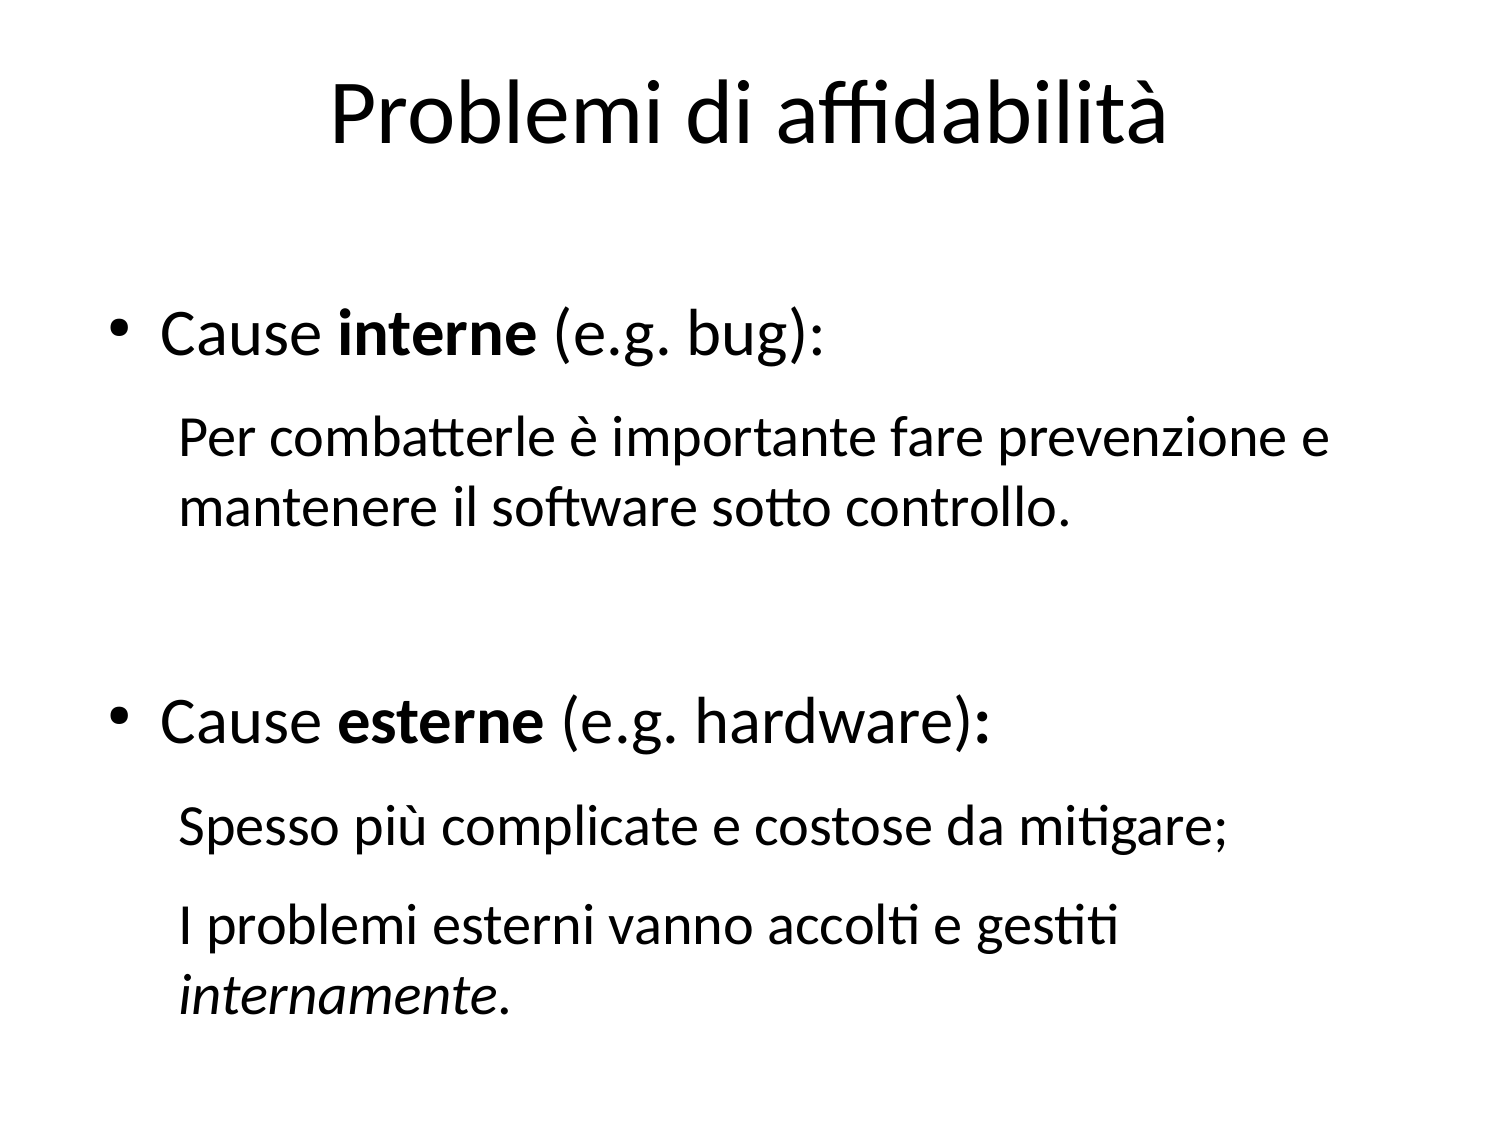

# Problemi di affidabilità
Cause interne (e.g. bug):
Per combatterle è importante fare prevenzione e mantenere il software sotto controllo.
Cause esterne (e.g. hardware):
Spesso più complicate e costose da mitigare;
I problemi esterni vanno accolti e gestiti internamente.